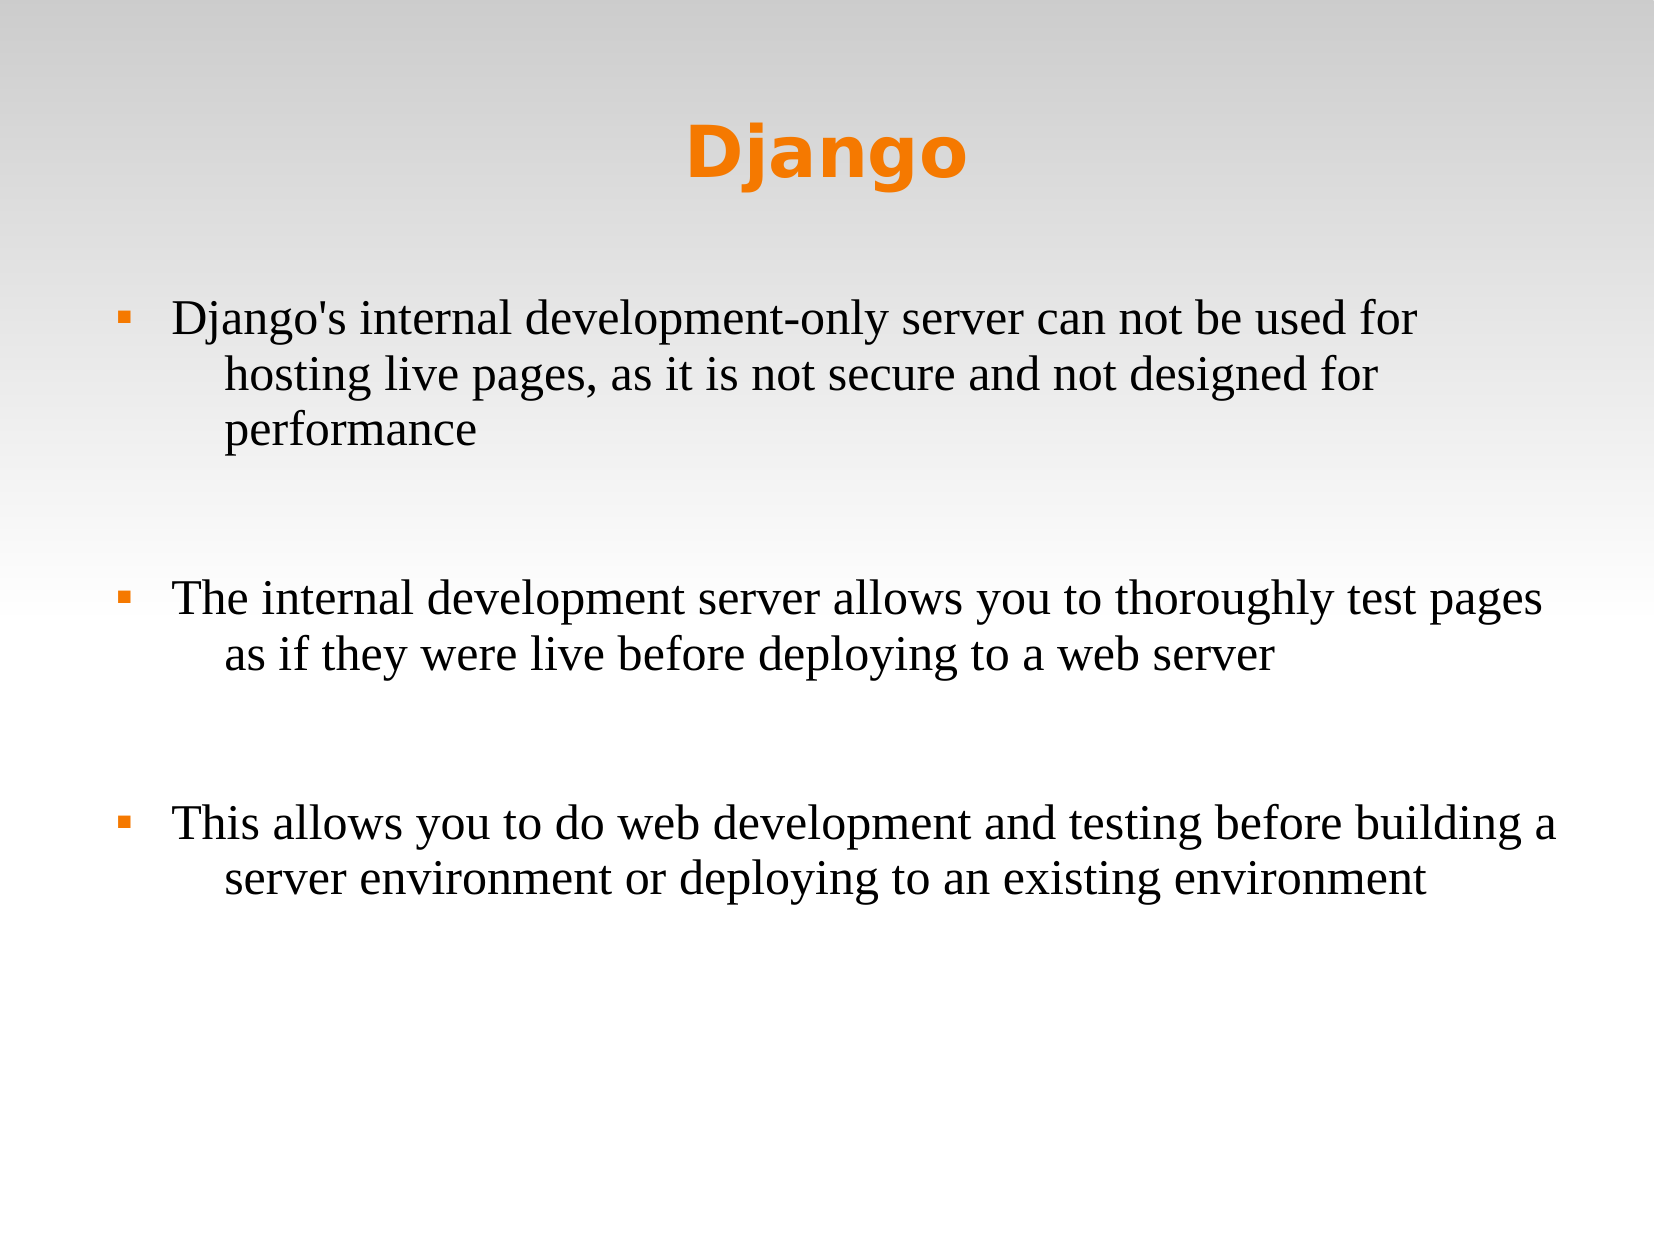

# Django
Django's internal development-only server can not be used for hosting live pages, as it is not secure and not designed for performance
The internal development server allows you to thoroughly test pages as if they were live before deploying to a web server
This allows you to do web development and testing before building a server environment or deploying to an existing environment